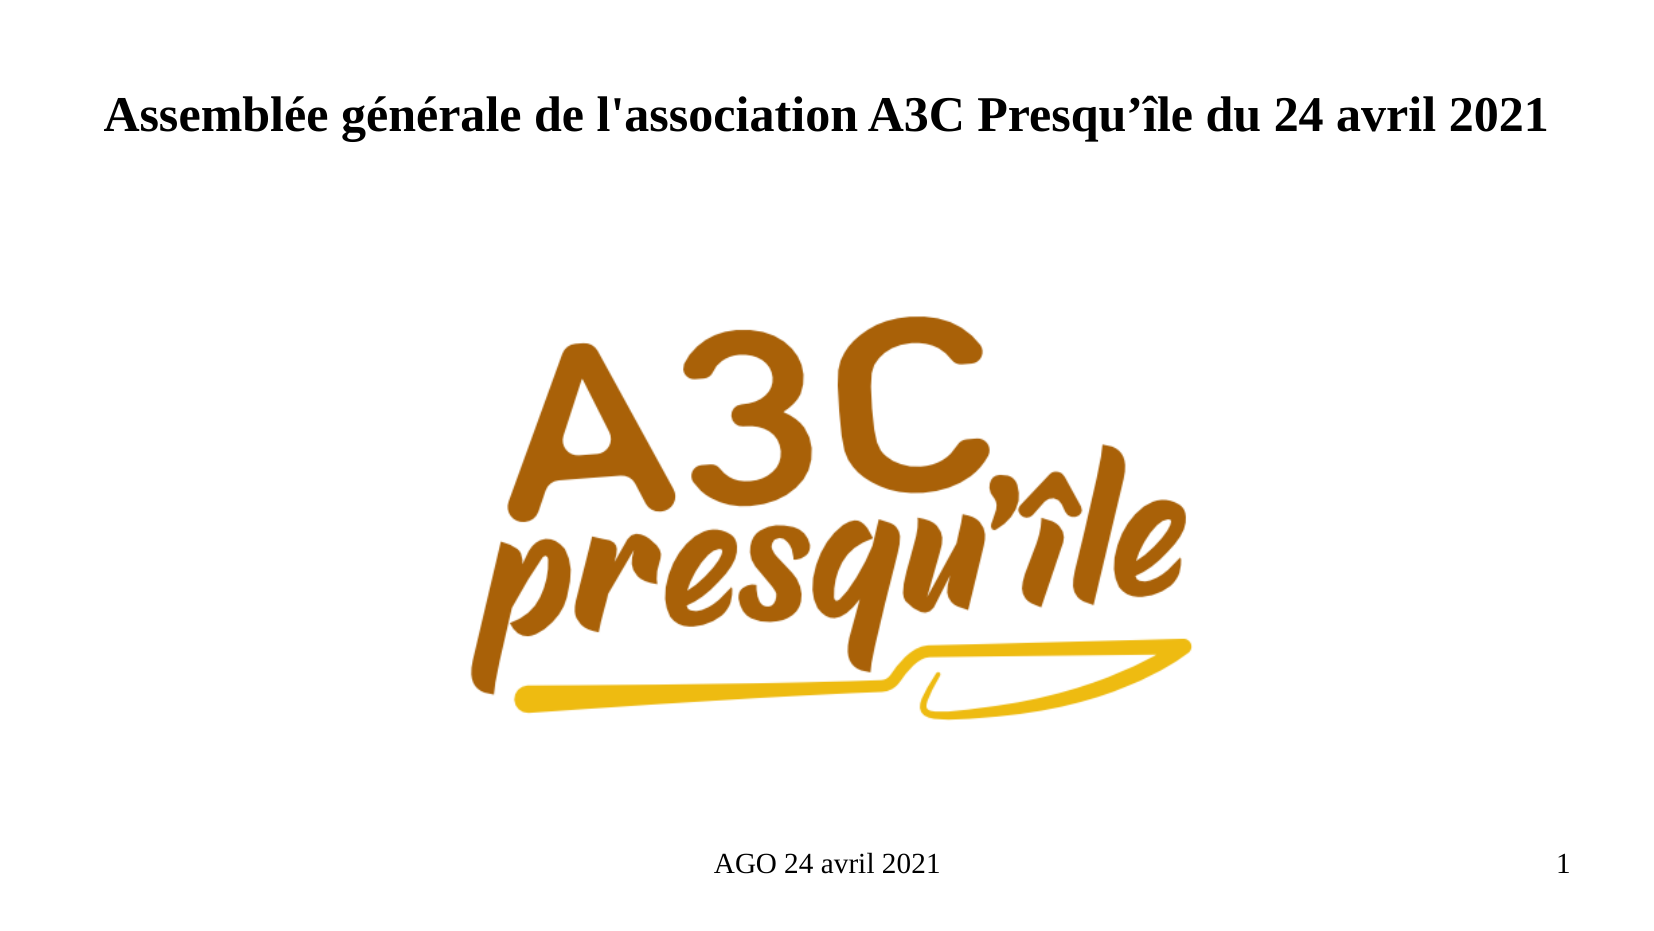

# Assemblée générale de l'association A3C Presqu’île du 24 avril 2021
AGO 24 avril 2021
1